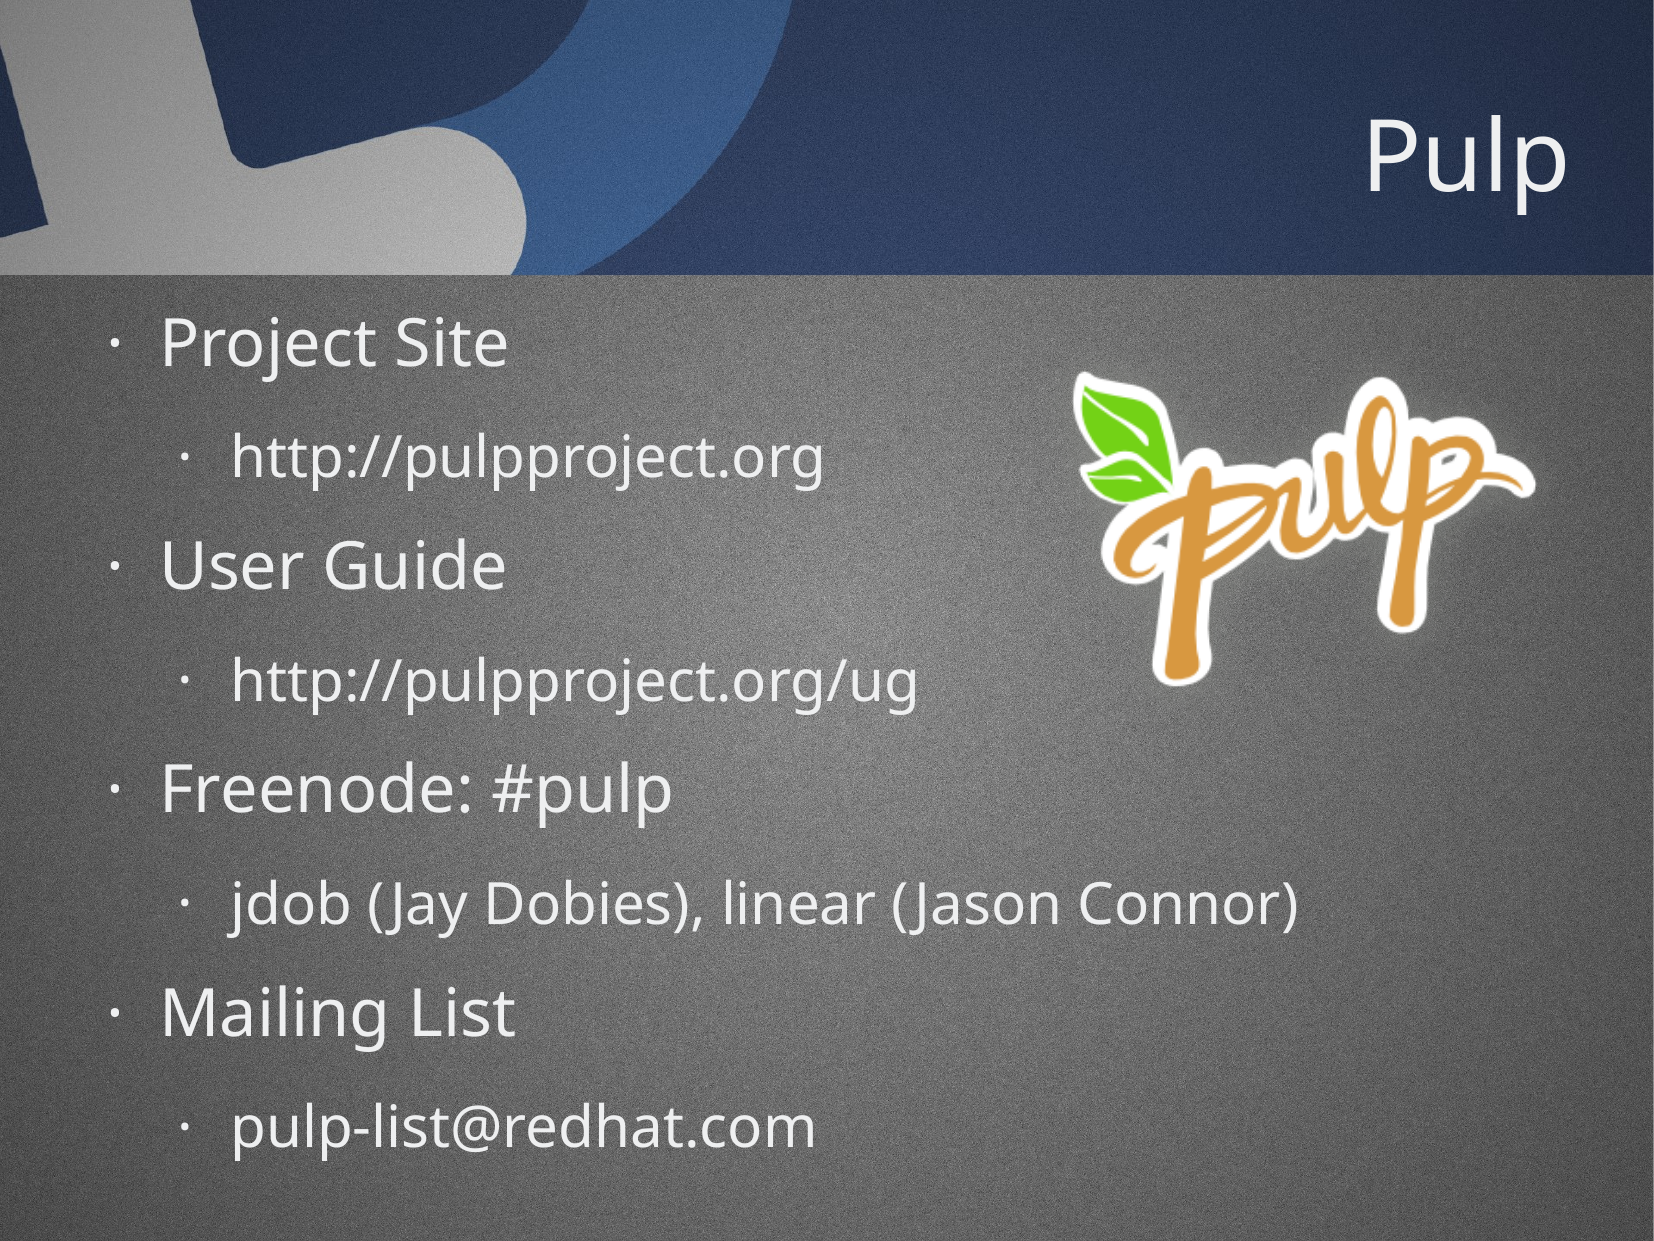

# Pulp
Project Site
http://pulpproject.org
User Guide
http://pulpproject.org/ug
Freenode: #pulp
jdob (Jay Dobies), linear (Jason Connor)
Mailing List
pulp-list@redhat.com